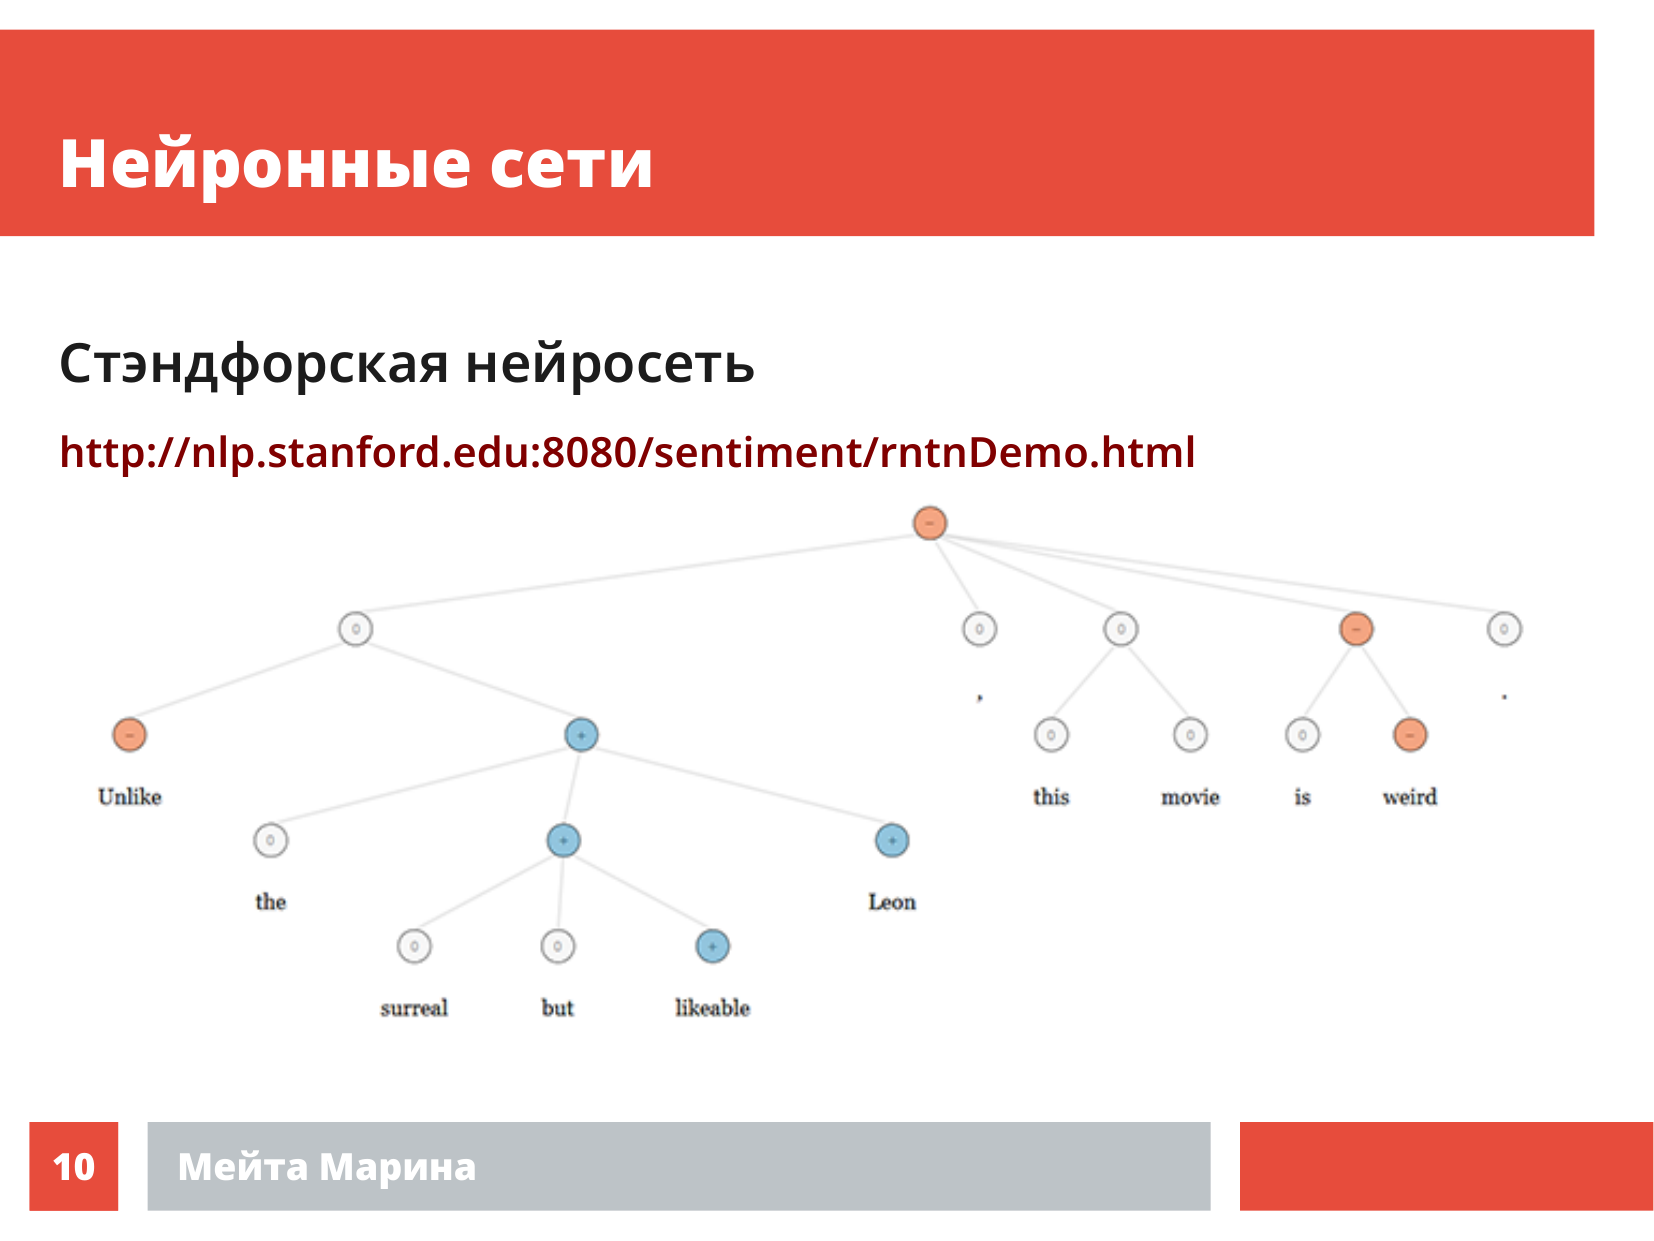

# Нейронные сети
Стэндфорская нейросеть
http://nlp.stanford.edu:8080/sentiment/rntnDemo.html
10
Мейта Марина